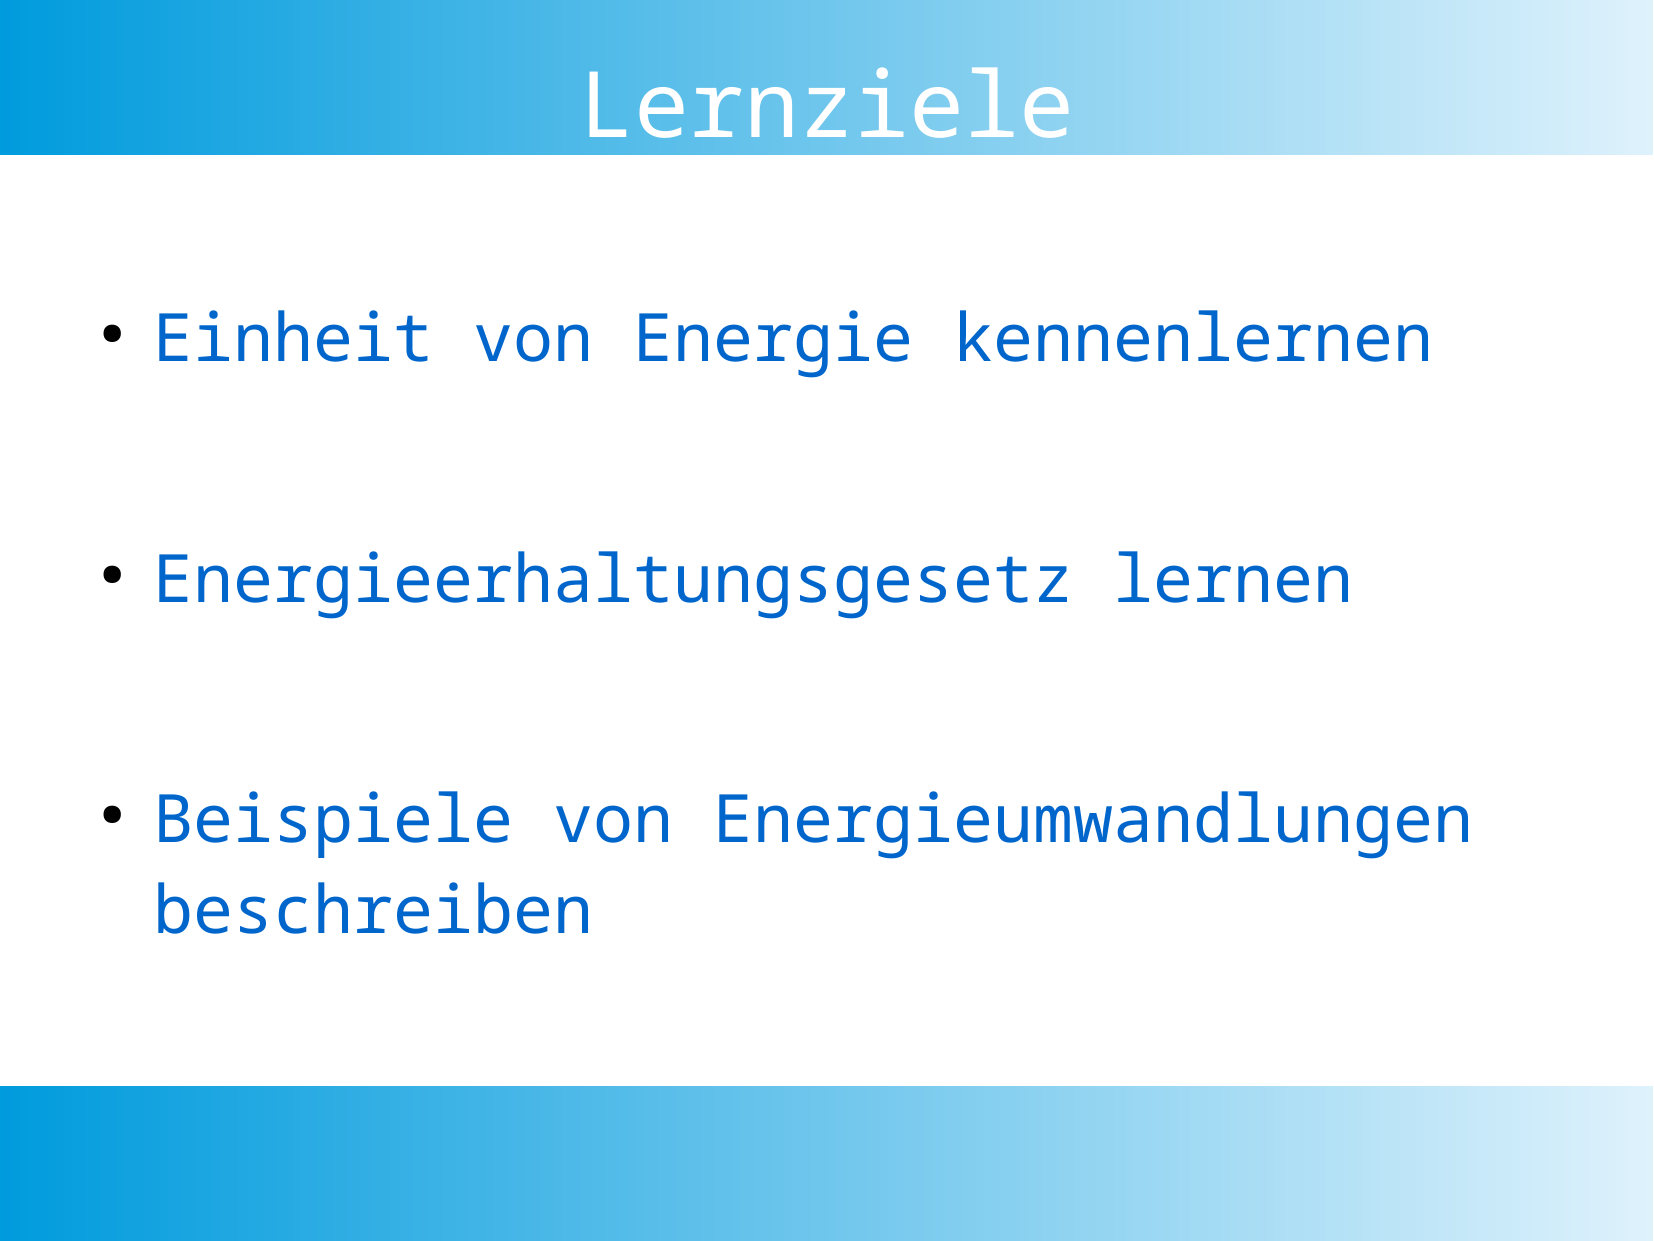

# Lernziele
Einheit von Energie kennenlernen
Energieerhaltungsgesetz lernen
Beispiele von Energieumwandlungen beschreiben